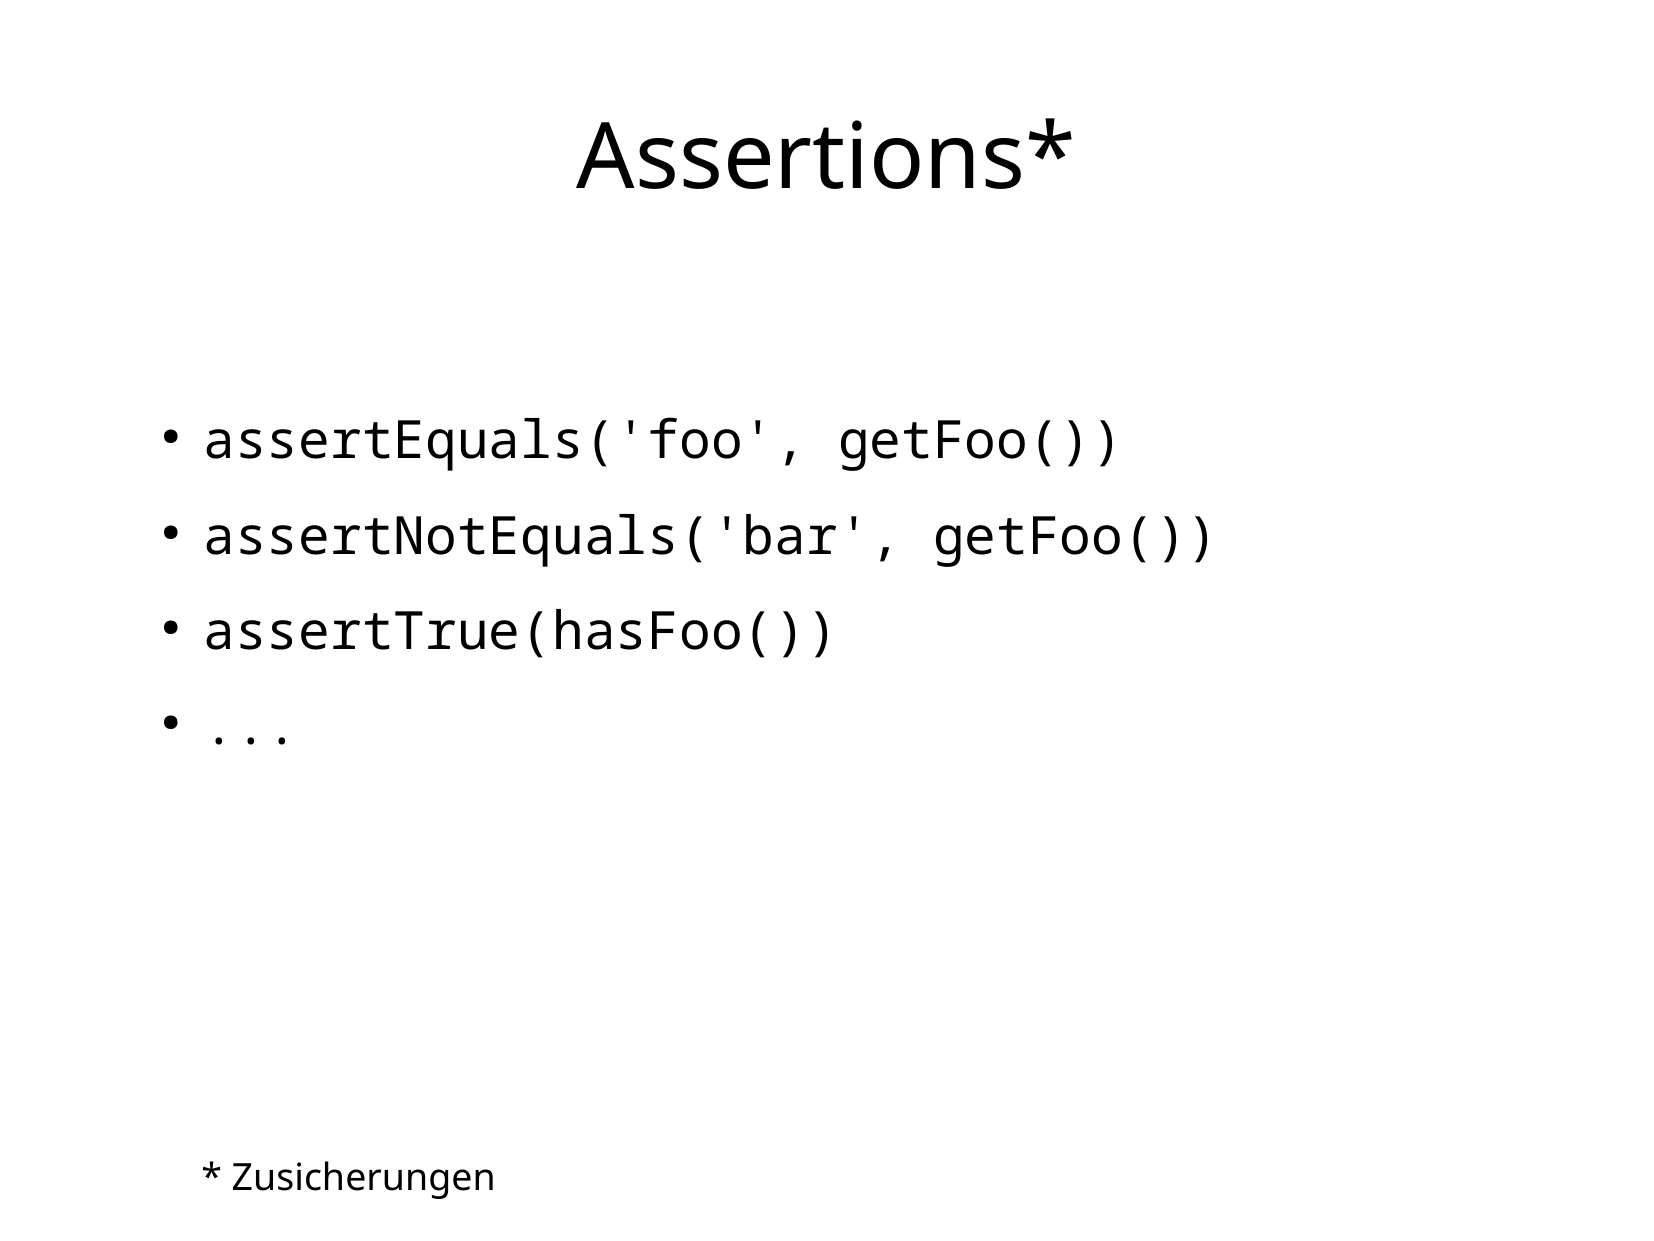

# Assertions*
assertEquals('foo', getFoo())
assertNotEquals('bar', getFoo())
assertTrue(hasFoo())
...
* Zusicherungen